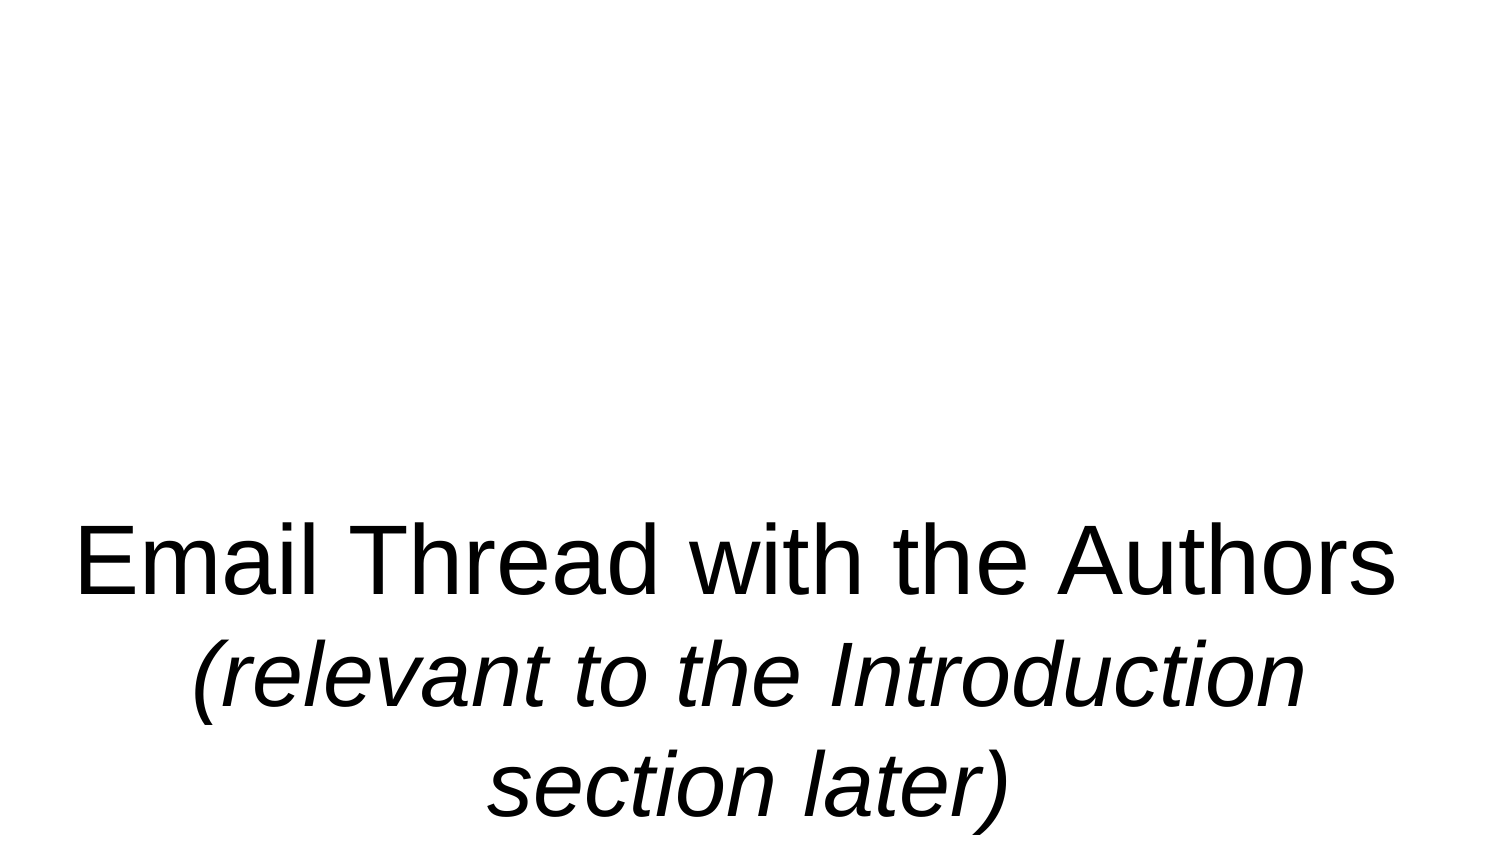

# Email Thread with the Authors (relevant to the Introduction section later)